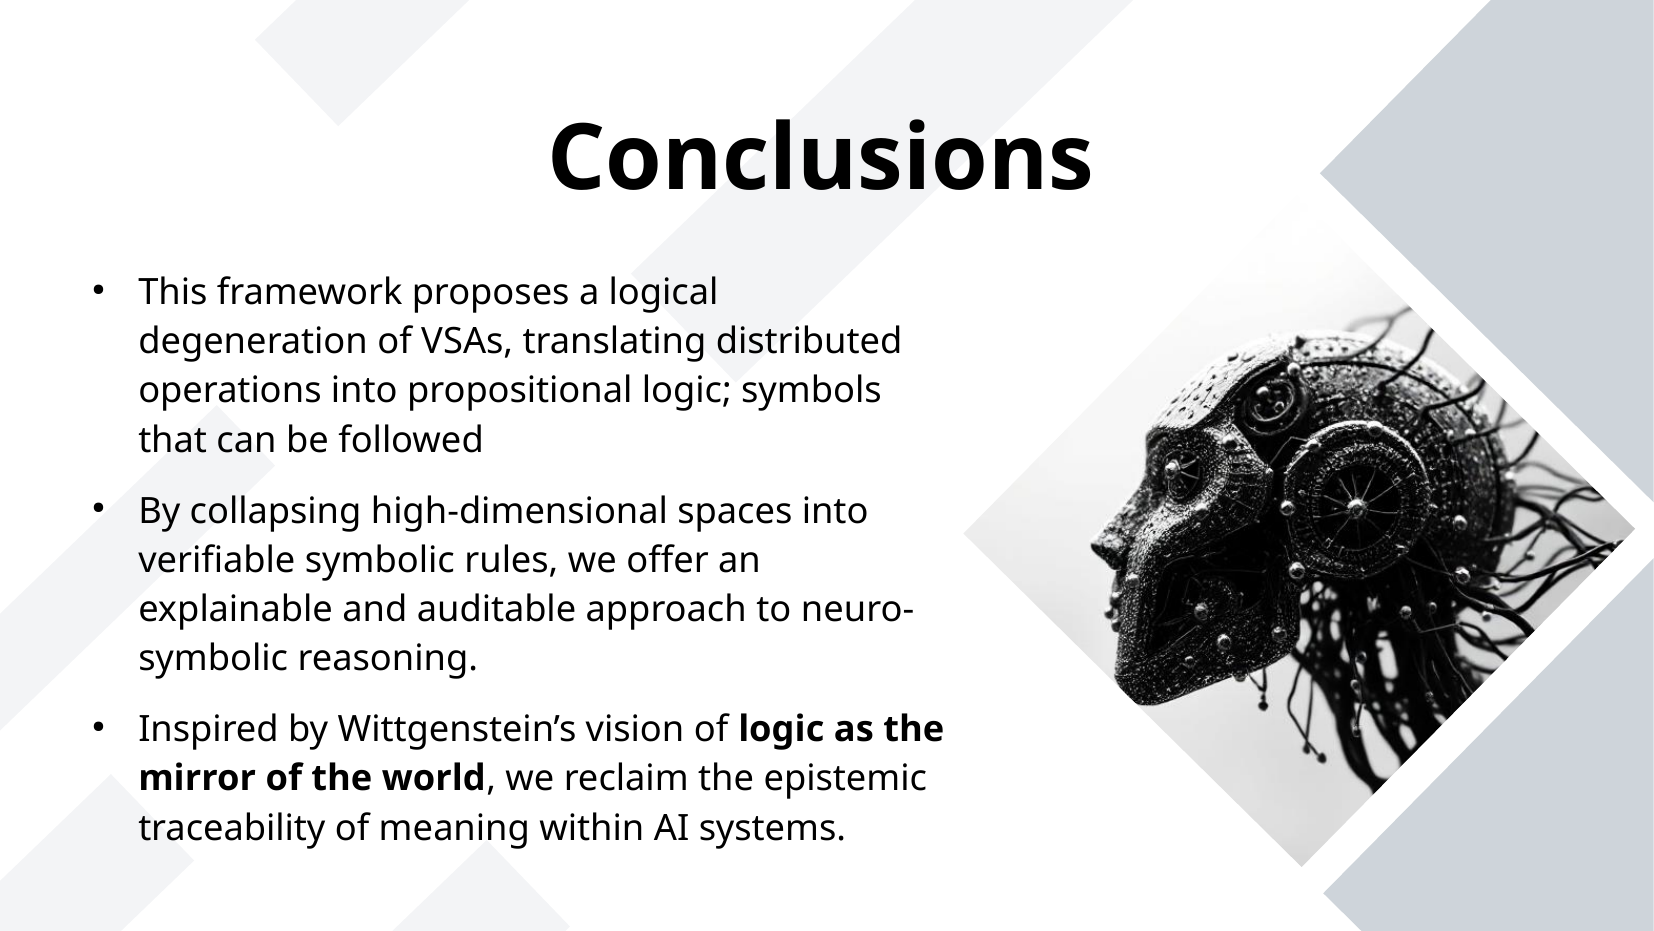

# Conclusions
This framework proposes a logical degeneration of VSAs, translating distributed operations into propositional logic; symbols that can be followed
By collapsing high-dimensional spaces into verifiable symbolic rules, we offer an explainable and auditable approach to neuro-symbolic reasoning.
Inspired by Wittgenstein’s vision of logic as the mirror of the world, we reclaim the epistemic traceability of meaning within AI systems.